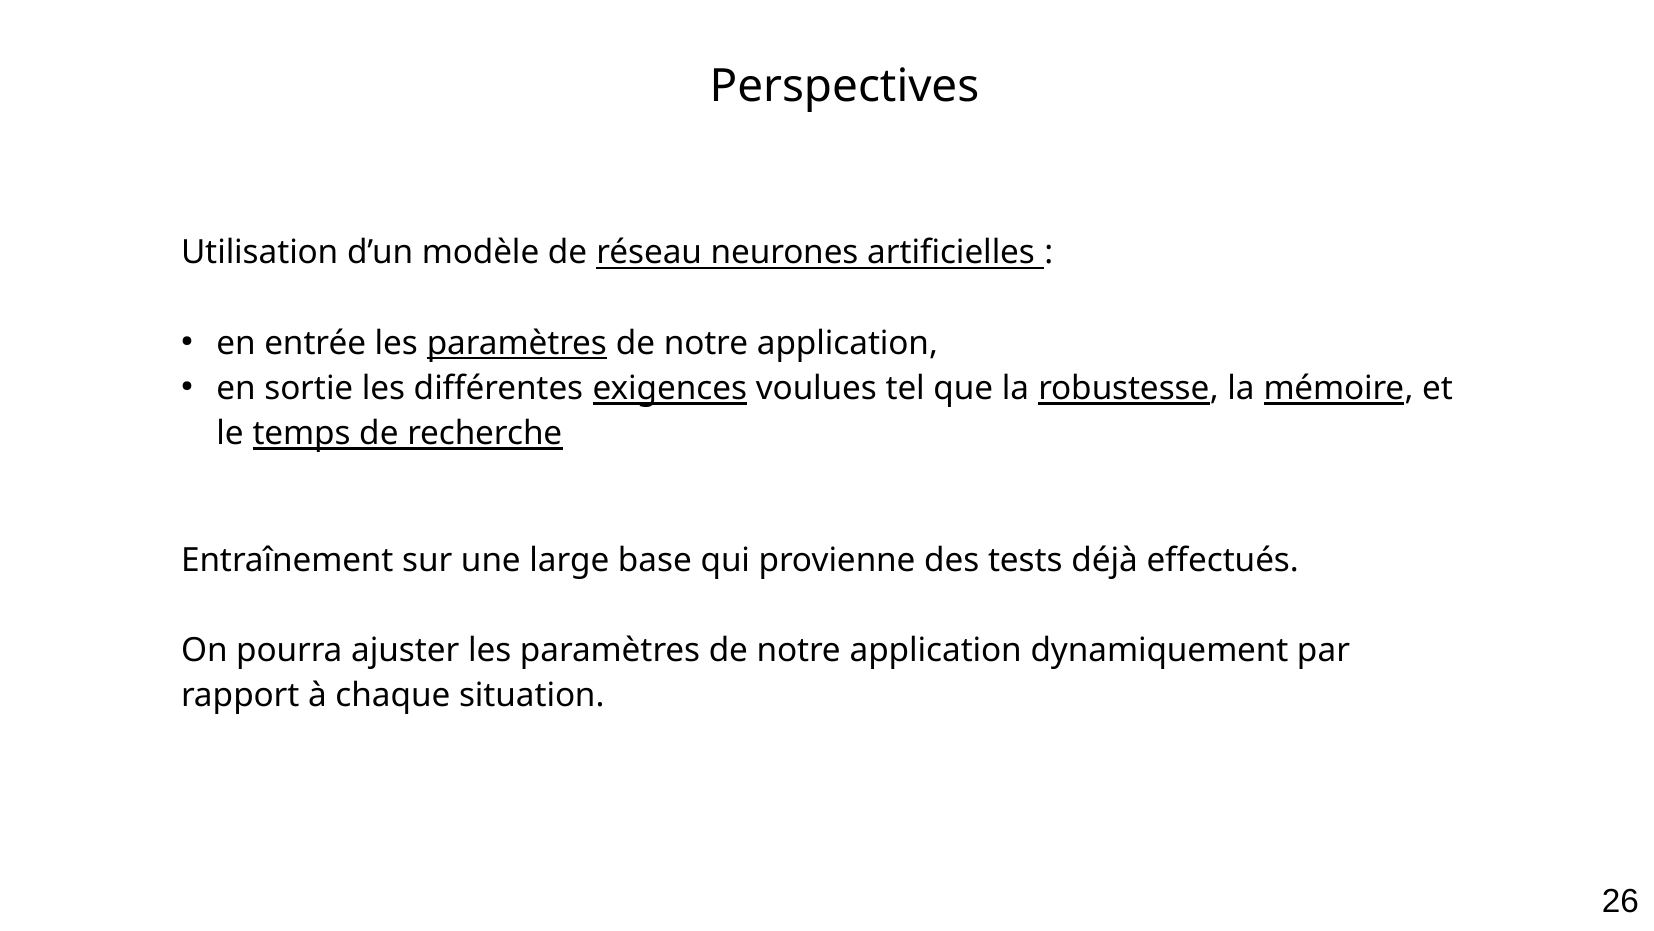

Perspectives
Utilisation d’un modèle de réseau neurones artificielles :
en entrée les paramètres de notre application,
en sortie les différentes exigences voulues tel que la robustesse, la mémoire, et le temps de recherche
Entraînement sur une large base qui provienne des tests déjà effectués.
On pourra ajuster les paramètres de notre application dynamiquement par rapport à chaque situation.